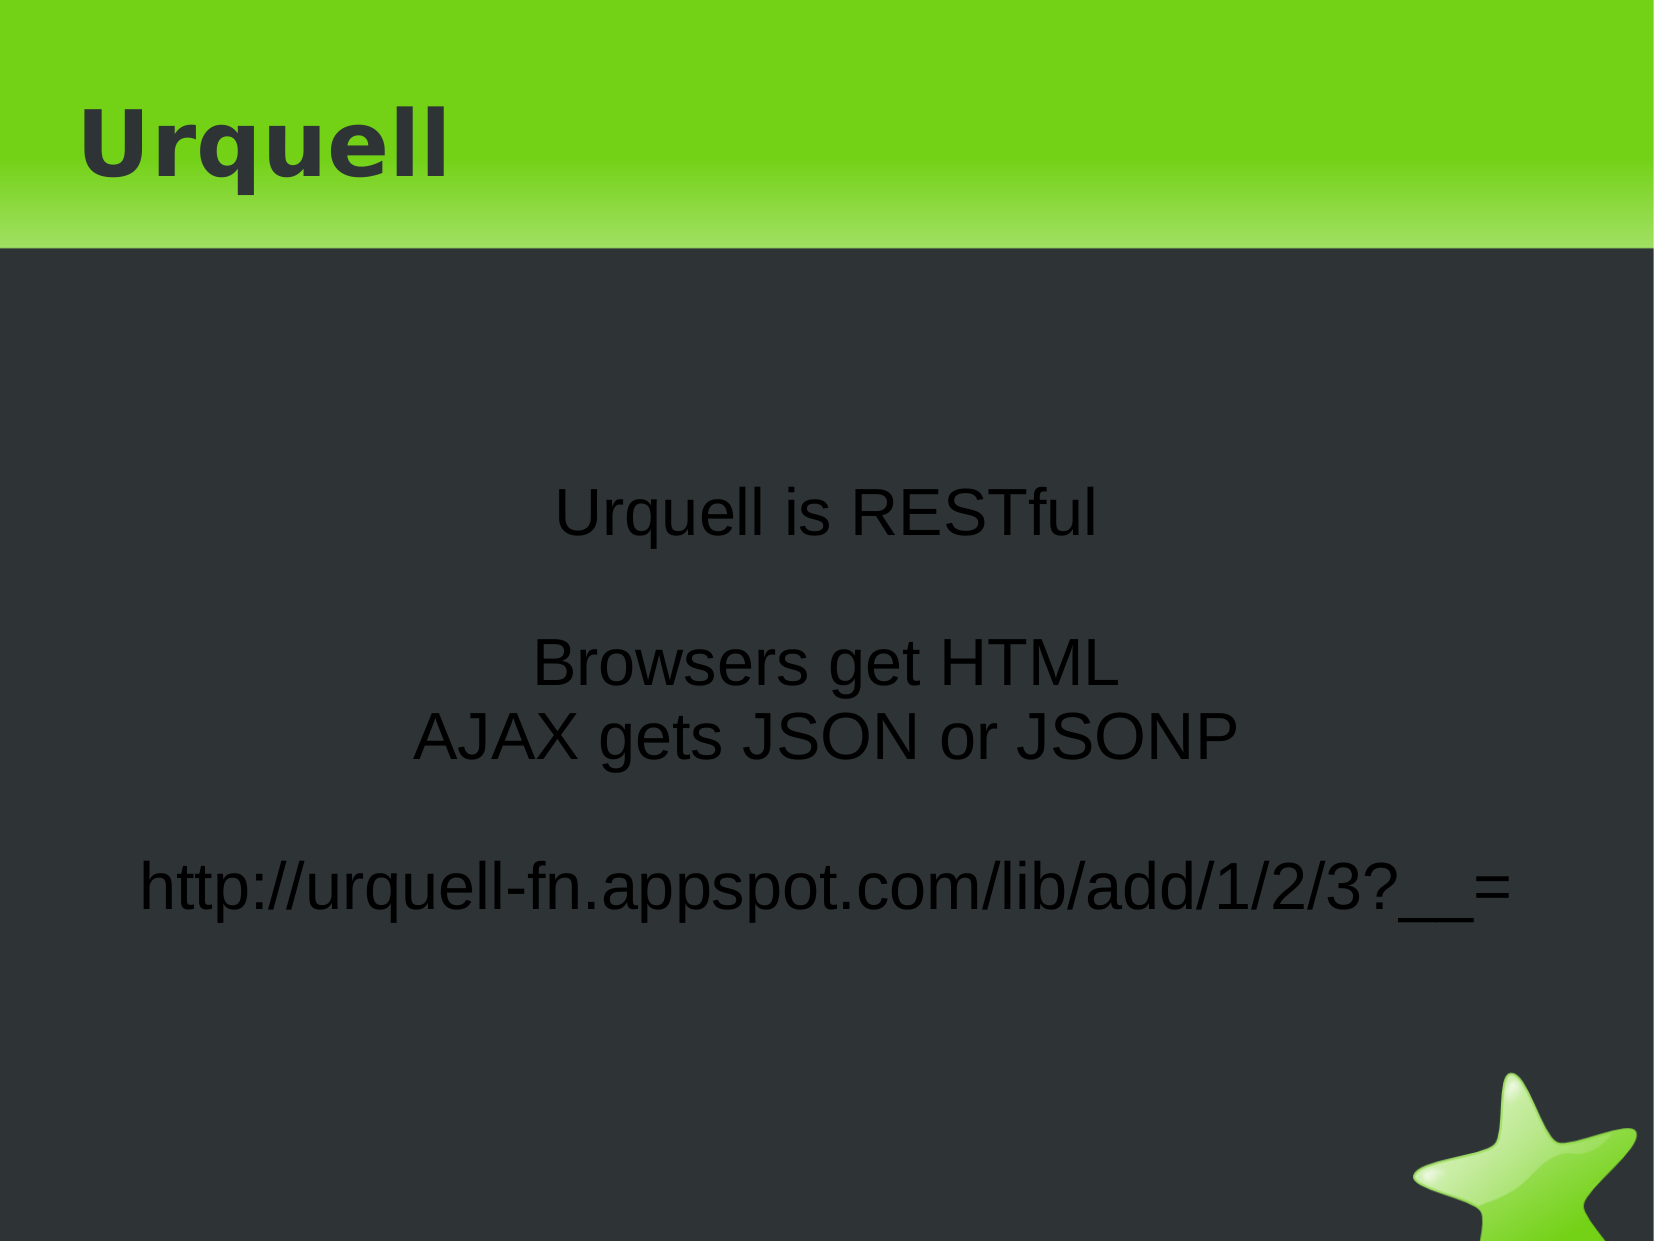

# Urquell
Urquell is RESTful
Browsers get HTML
AJAX gets JSON or JSONP
http://urquell-fn.appspot.com/lib/add/1/2/3?__=